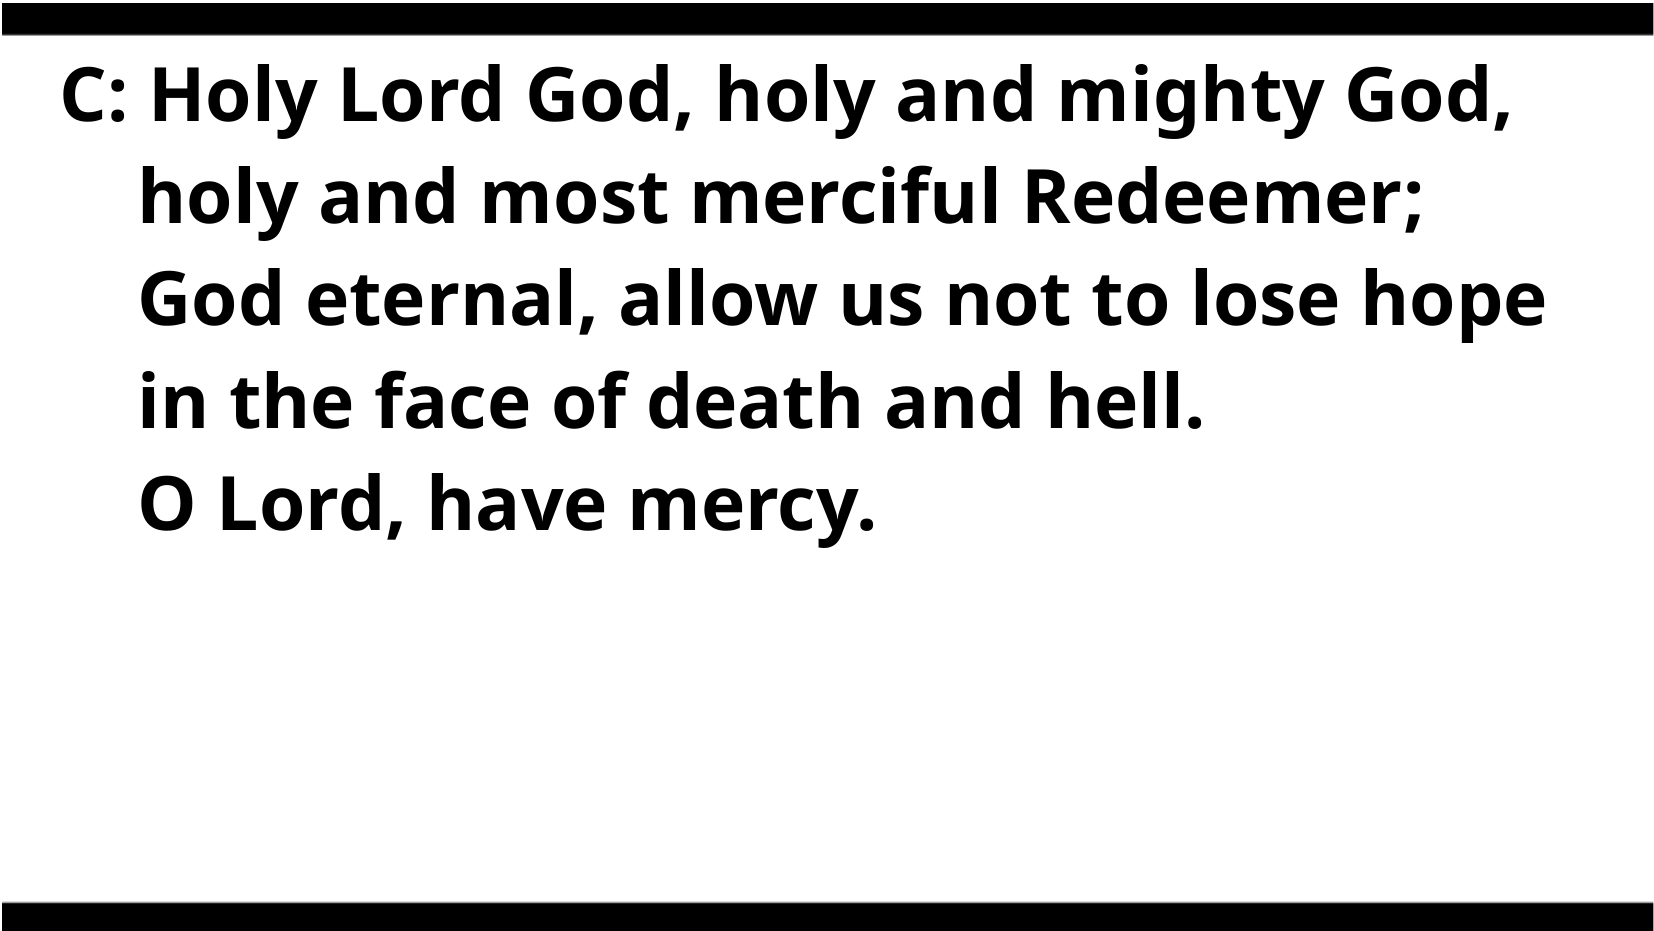

C	: Holy Lord God, holy and mighty God,
 holy and most merciful Redeemer;
 God eternal, allow us not to lose hope
 in the face of death and hell.
 O Lord, have mercy.